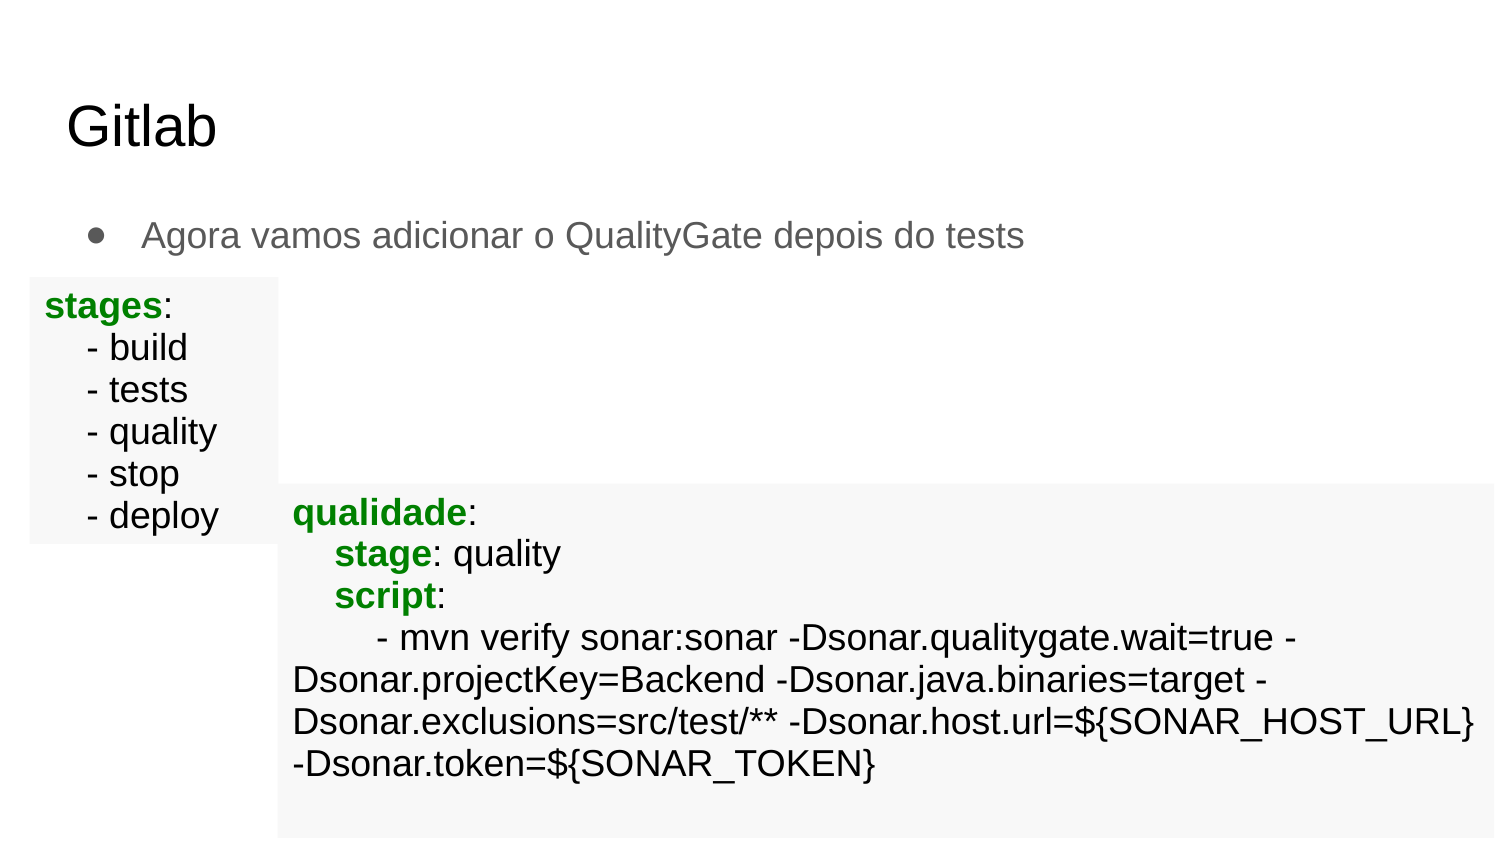

# Gitlab
Agora vamos adicionar o QualityGate depois do tests
stages:
 - build
 - tests
 - quality
 - stop
 - deploy
qualidade:
 stage: quality
 script:
 - mvn verify sonar:sonar -Dsonar.qualitygate.wait=true -Dsonar.projectKey=Backend -Dsonar.java.binaries=target -Dsonar.exclusions=src/test/** -Dsonar.host.url=${SONAR_HOST_URL} -Dsonar.token=${SONAR_TOKEN}